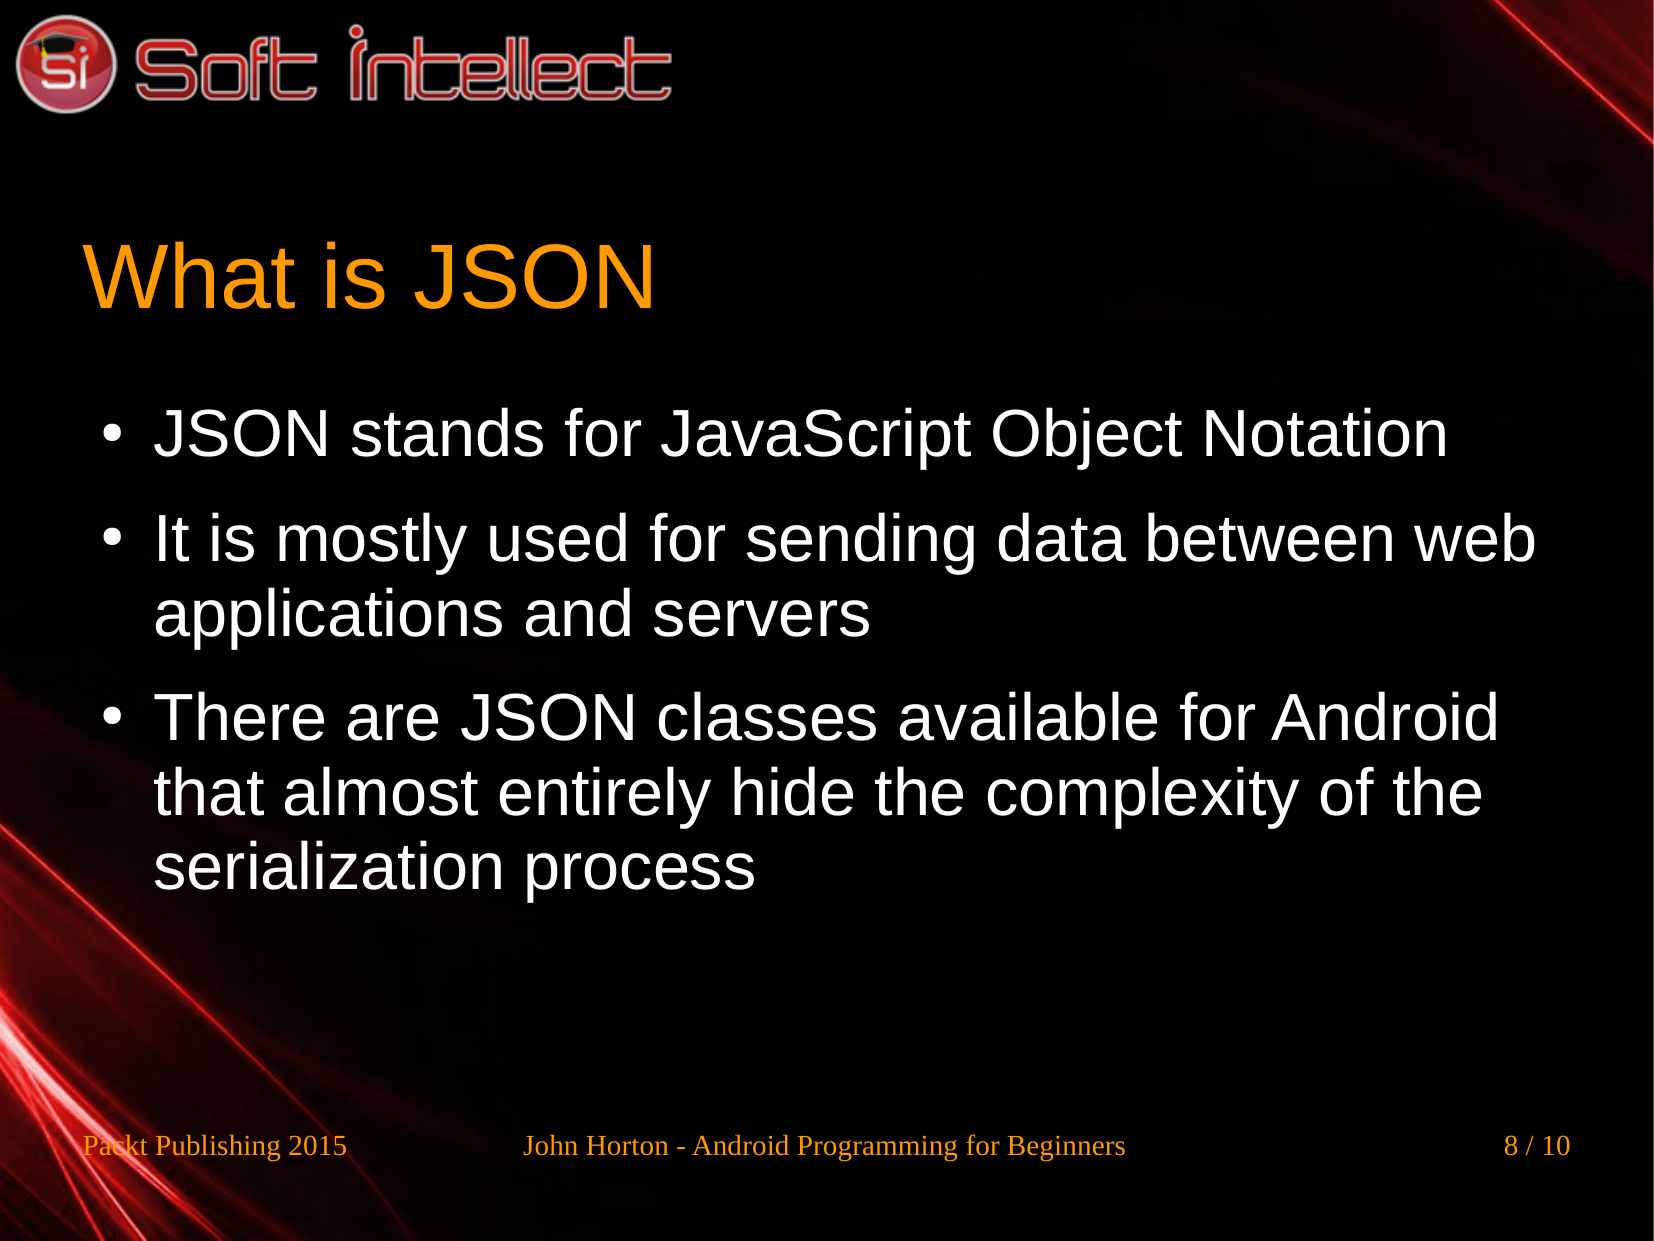

# What is JSON
JSON stands for JavaScript Object Notation
It is mostly used for sending data between web applications and servers
There are JSON classes available for Android that almost entirely hide the complexity of the serialization process
Packt Publishing 2015
John Horton - Android Programming for Beginners
8